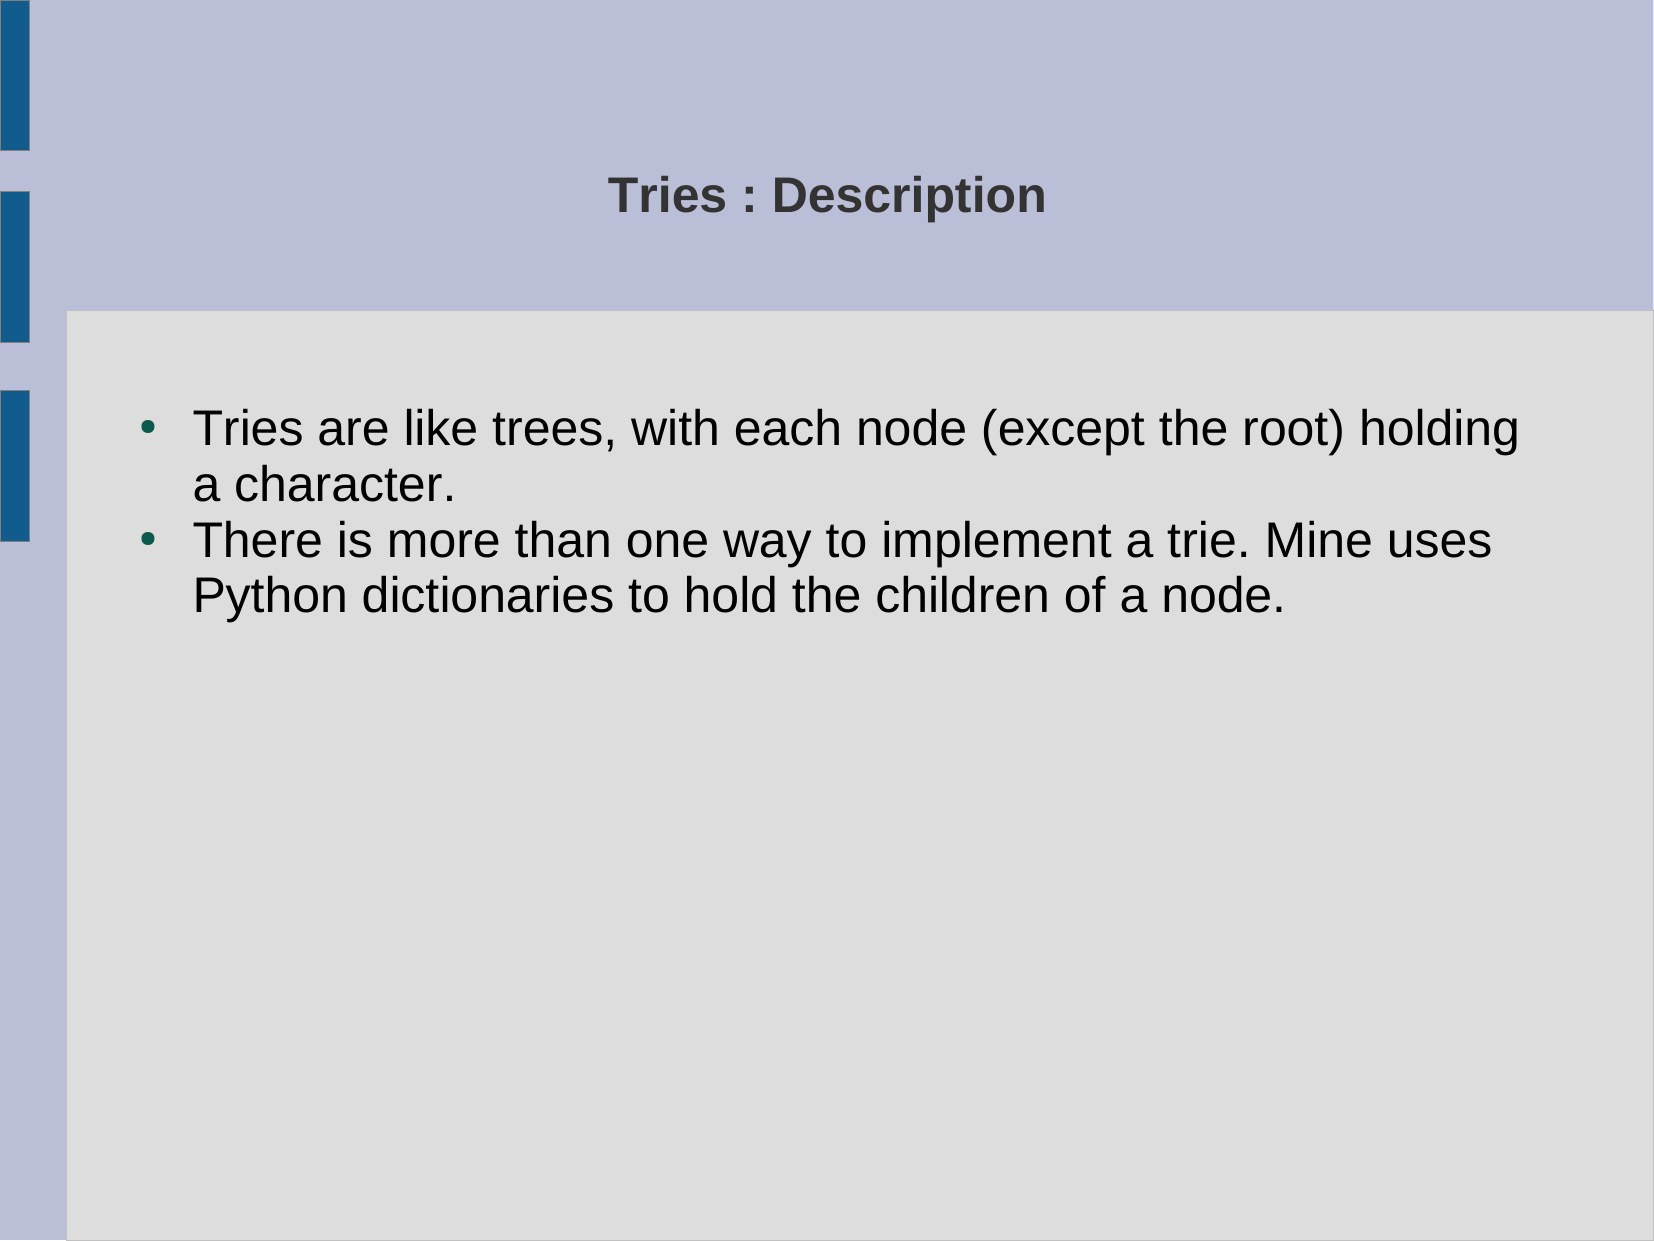

# Tries : Description
Tries are like trees, with each node (except the root) holding a character.
There is more than one way to implement a trie. Mine uses Python dictionaries to hold the children of a node.